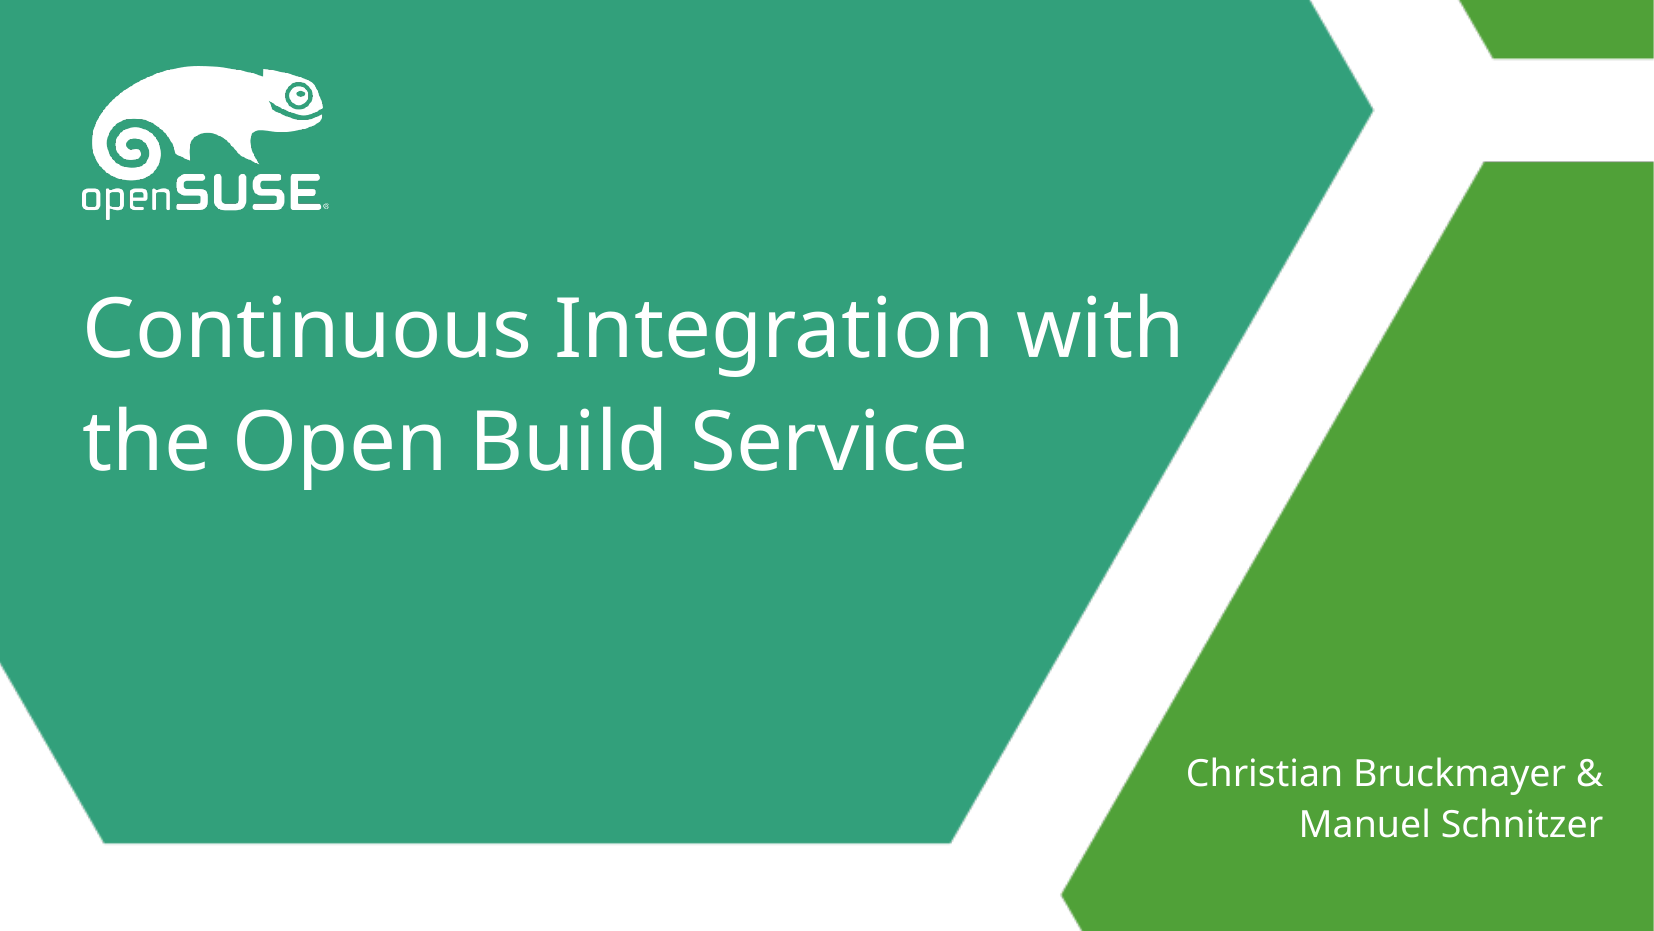

Continuous Integration with the Open Build Service
# Christian Bruckmayer & Manuel Schnitzer